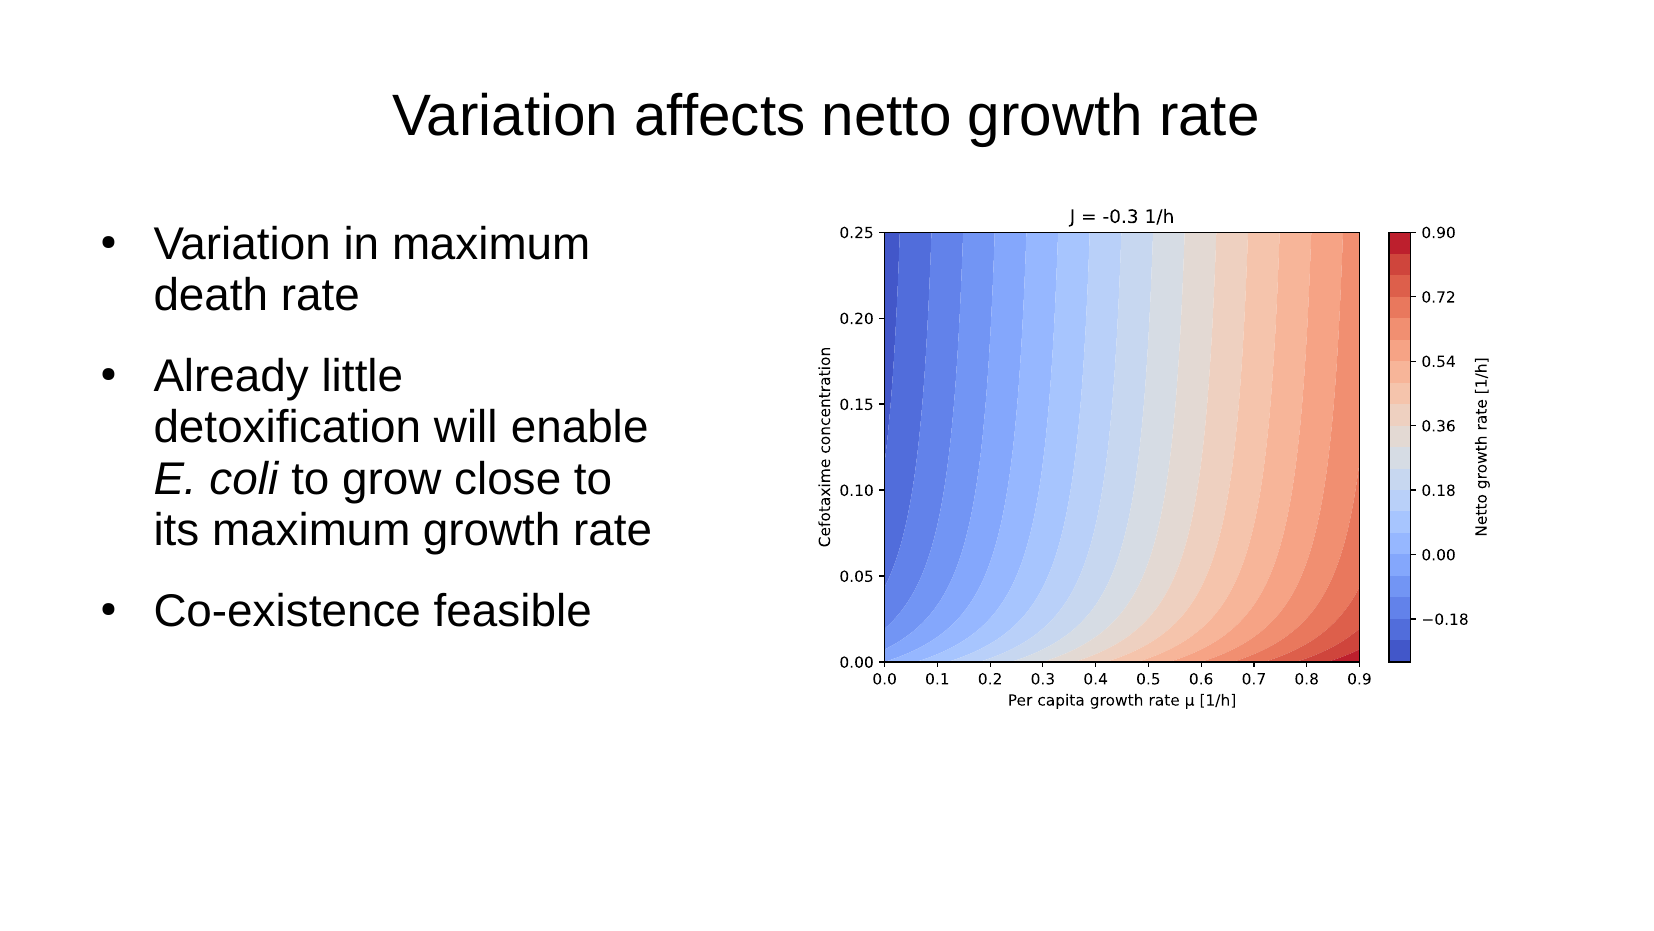

# Variation affects netto growth rate
Variation in maximum death rate
Already little detoxification will enable E. coli to grow close to its maximum growth rate
Co-existence feasible